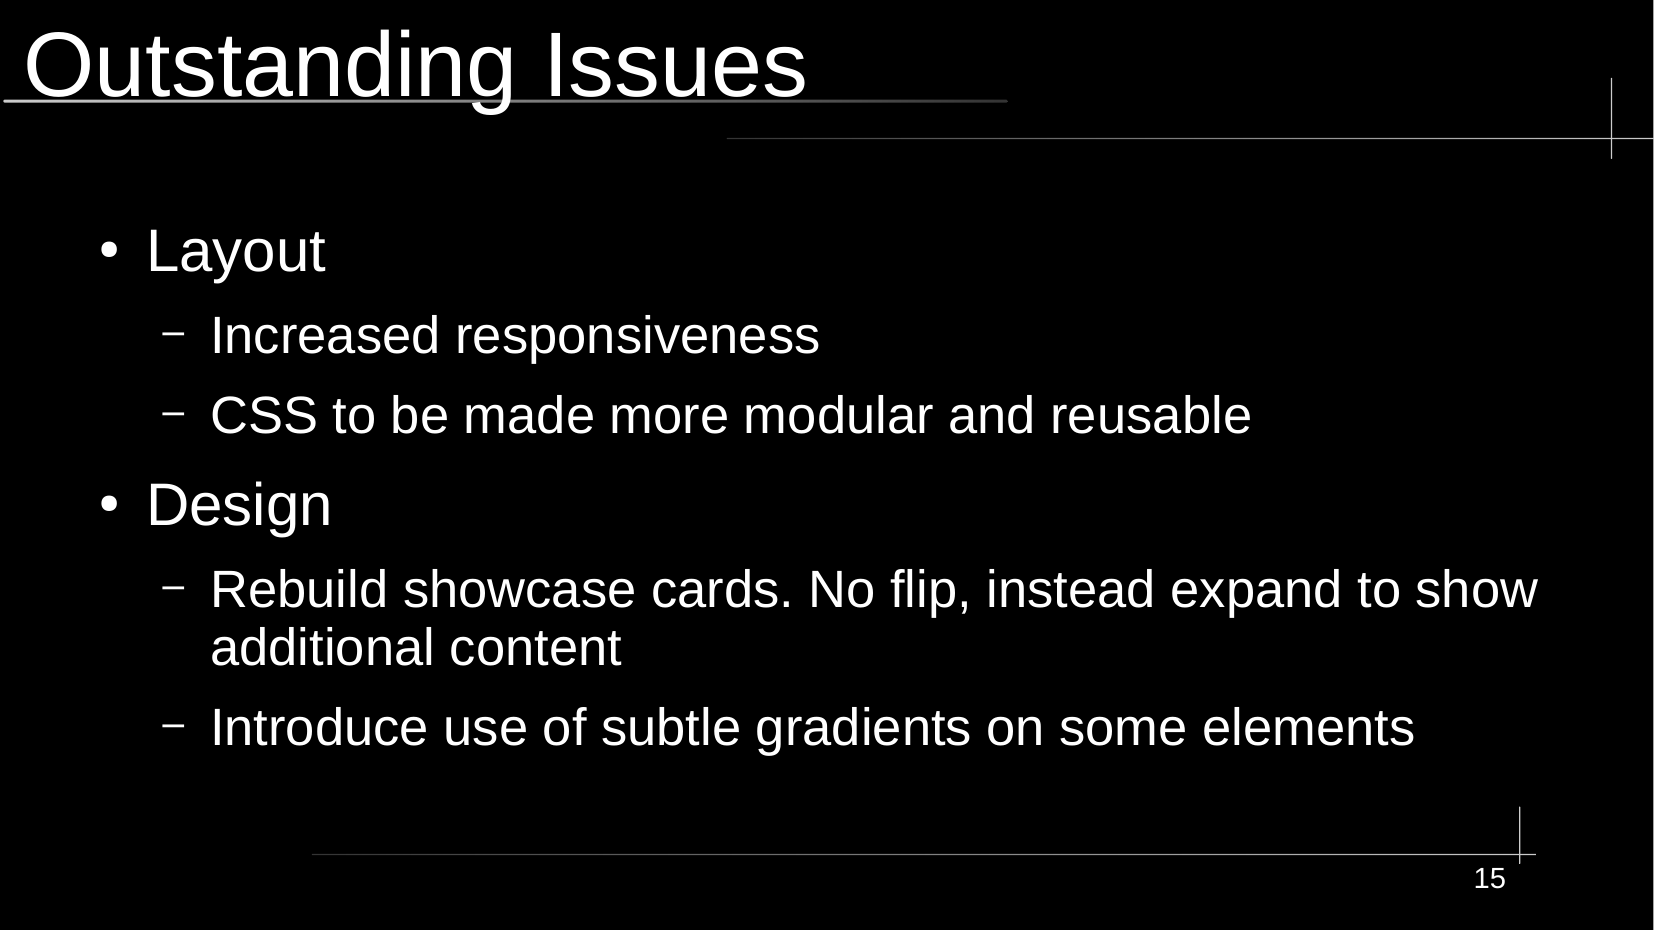

# Outstanding Issues
Layout
Increased responsiveness
CSS to be made more modular and reusable
Design
Rebuild showcase cards. No flip, instead expand to show additional content
Introduce use of subtle gradients on some elements
15